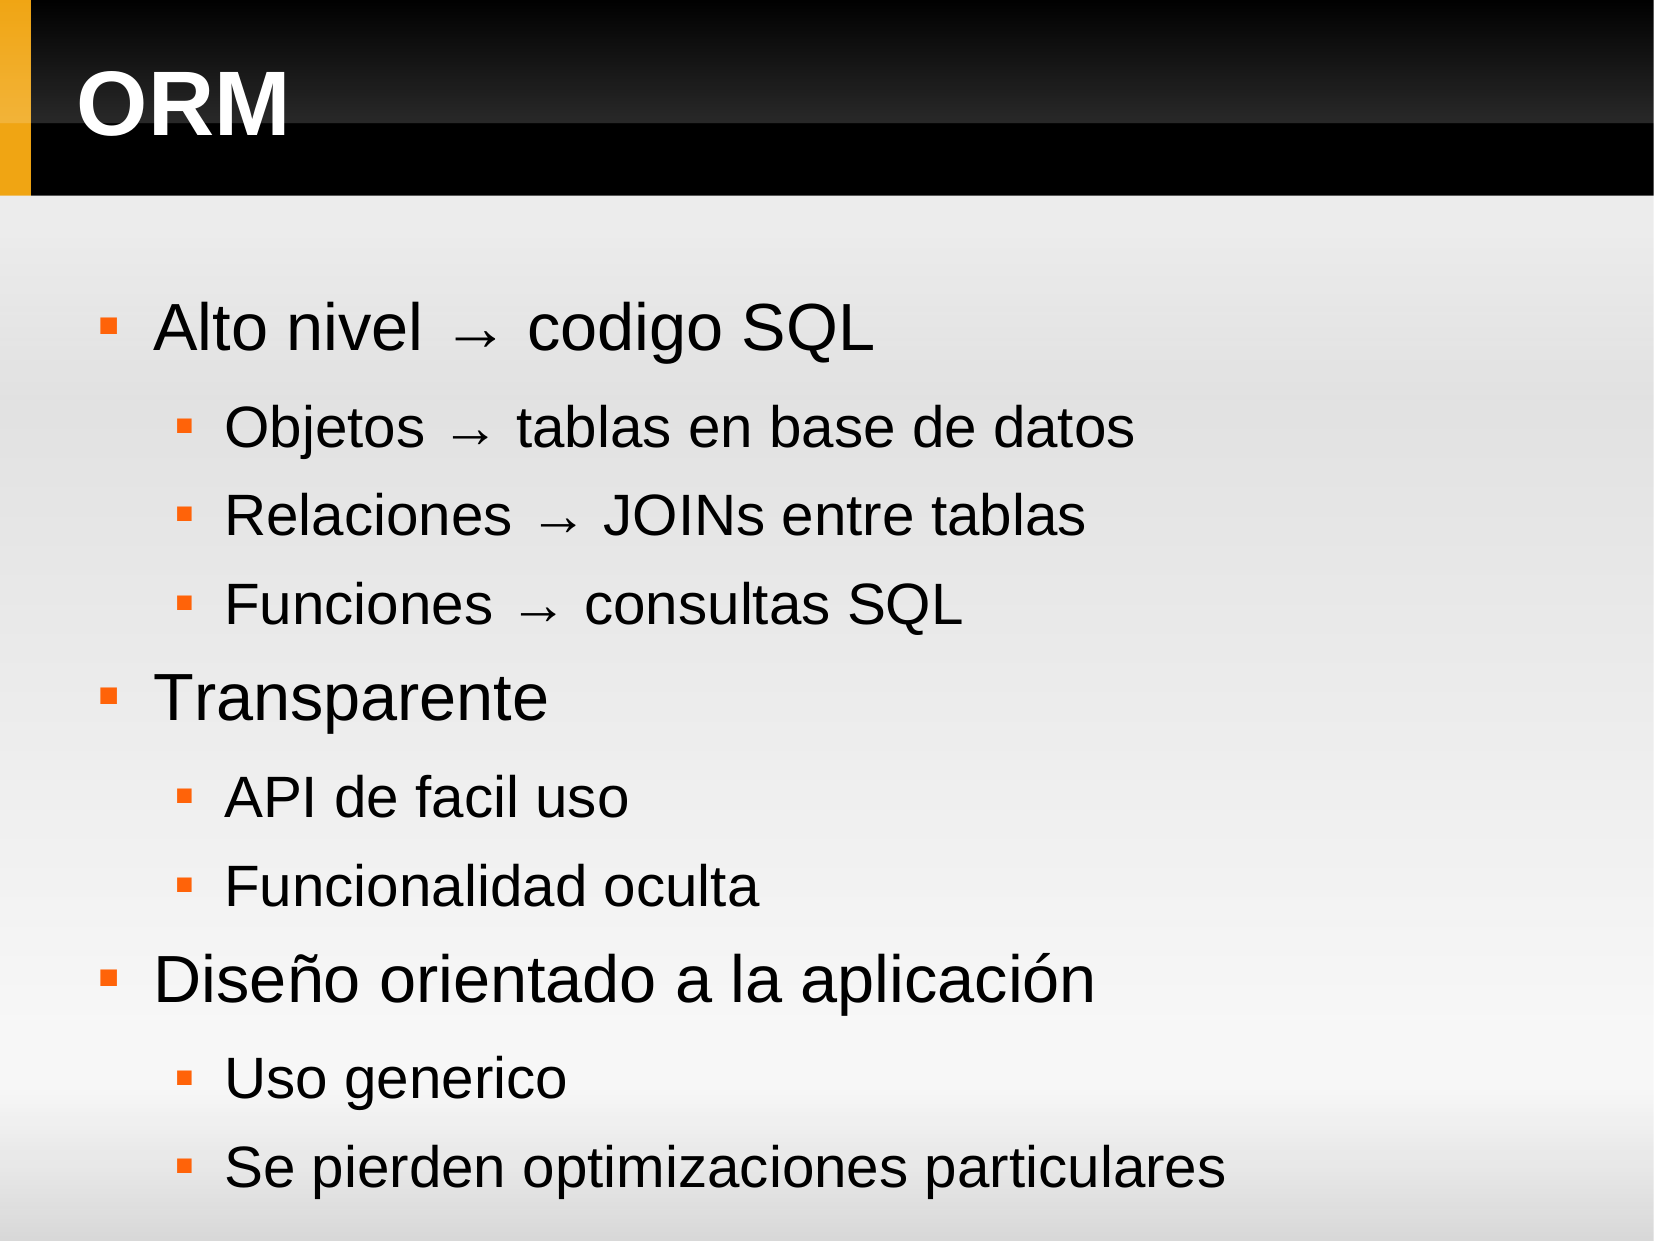

# ORM
Alto nivel → codigo SQL
Objetos → tablas en base de datos
Relaciones → JOINs entre tablas
Funciones → consultas SQL
Transparente
API de facil uso
Funcionalidad oculta
Diseño orientado a la aplicación
Uso generico
Se pierden optimizaciones particulares